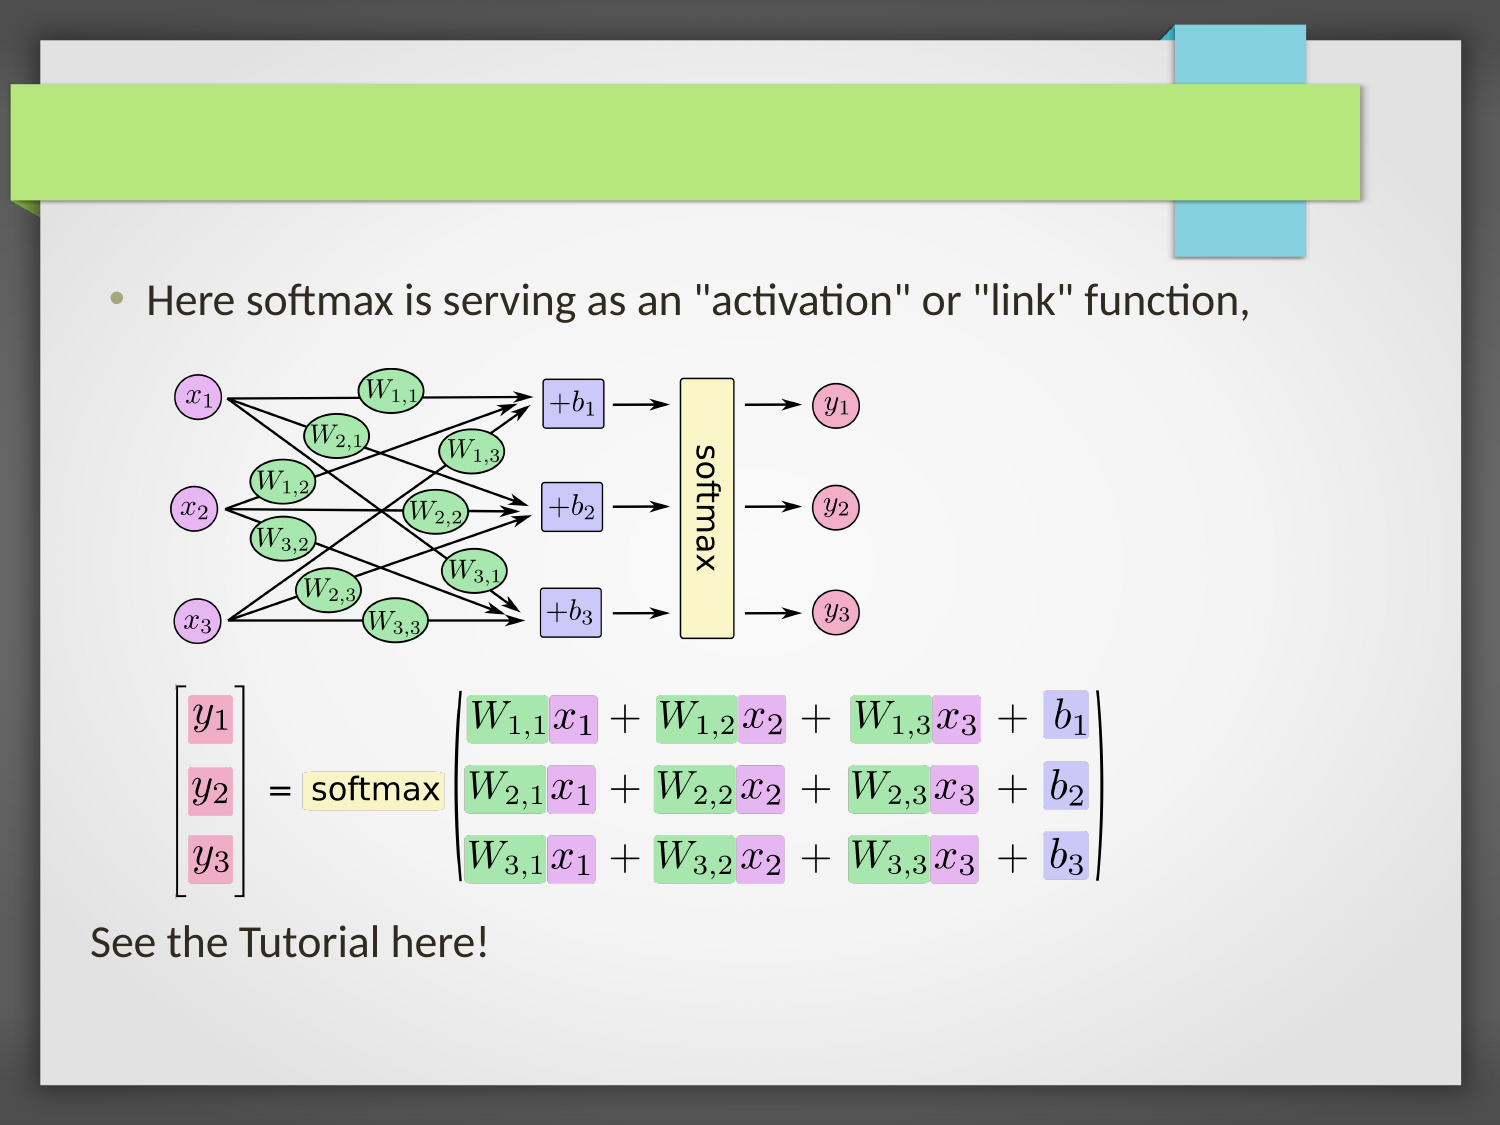

#
Here softmax is serving as an "activation" or "link" function,
See the Tutorial here!